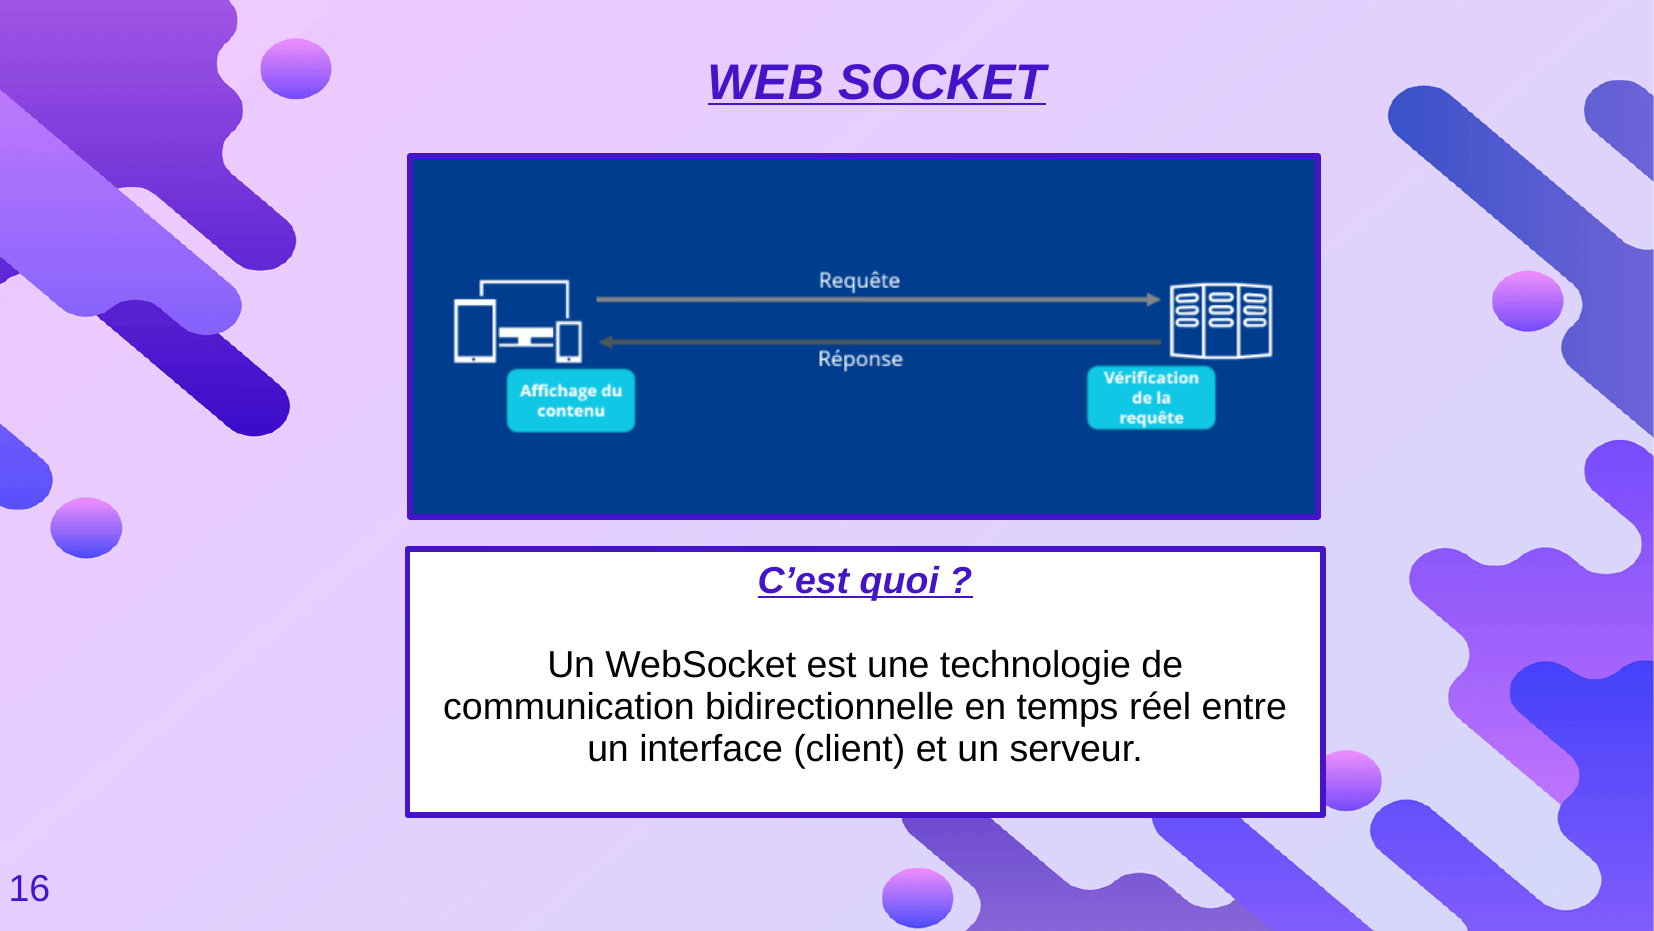

WEB SOCKET
C’est quoi ?
Un WebSocket est une technologie de communication bidirectionnelle en temps réel entre un interface (client) et un serveur.
16